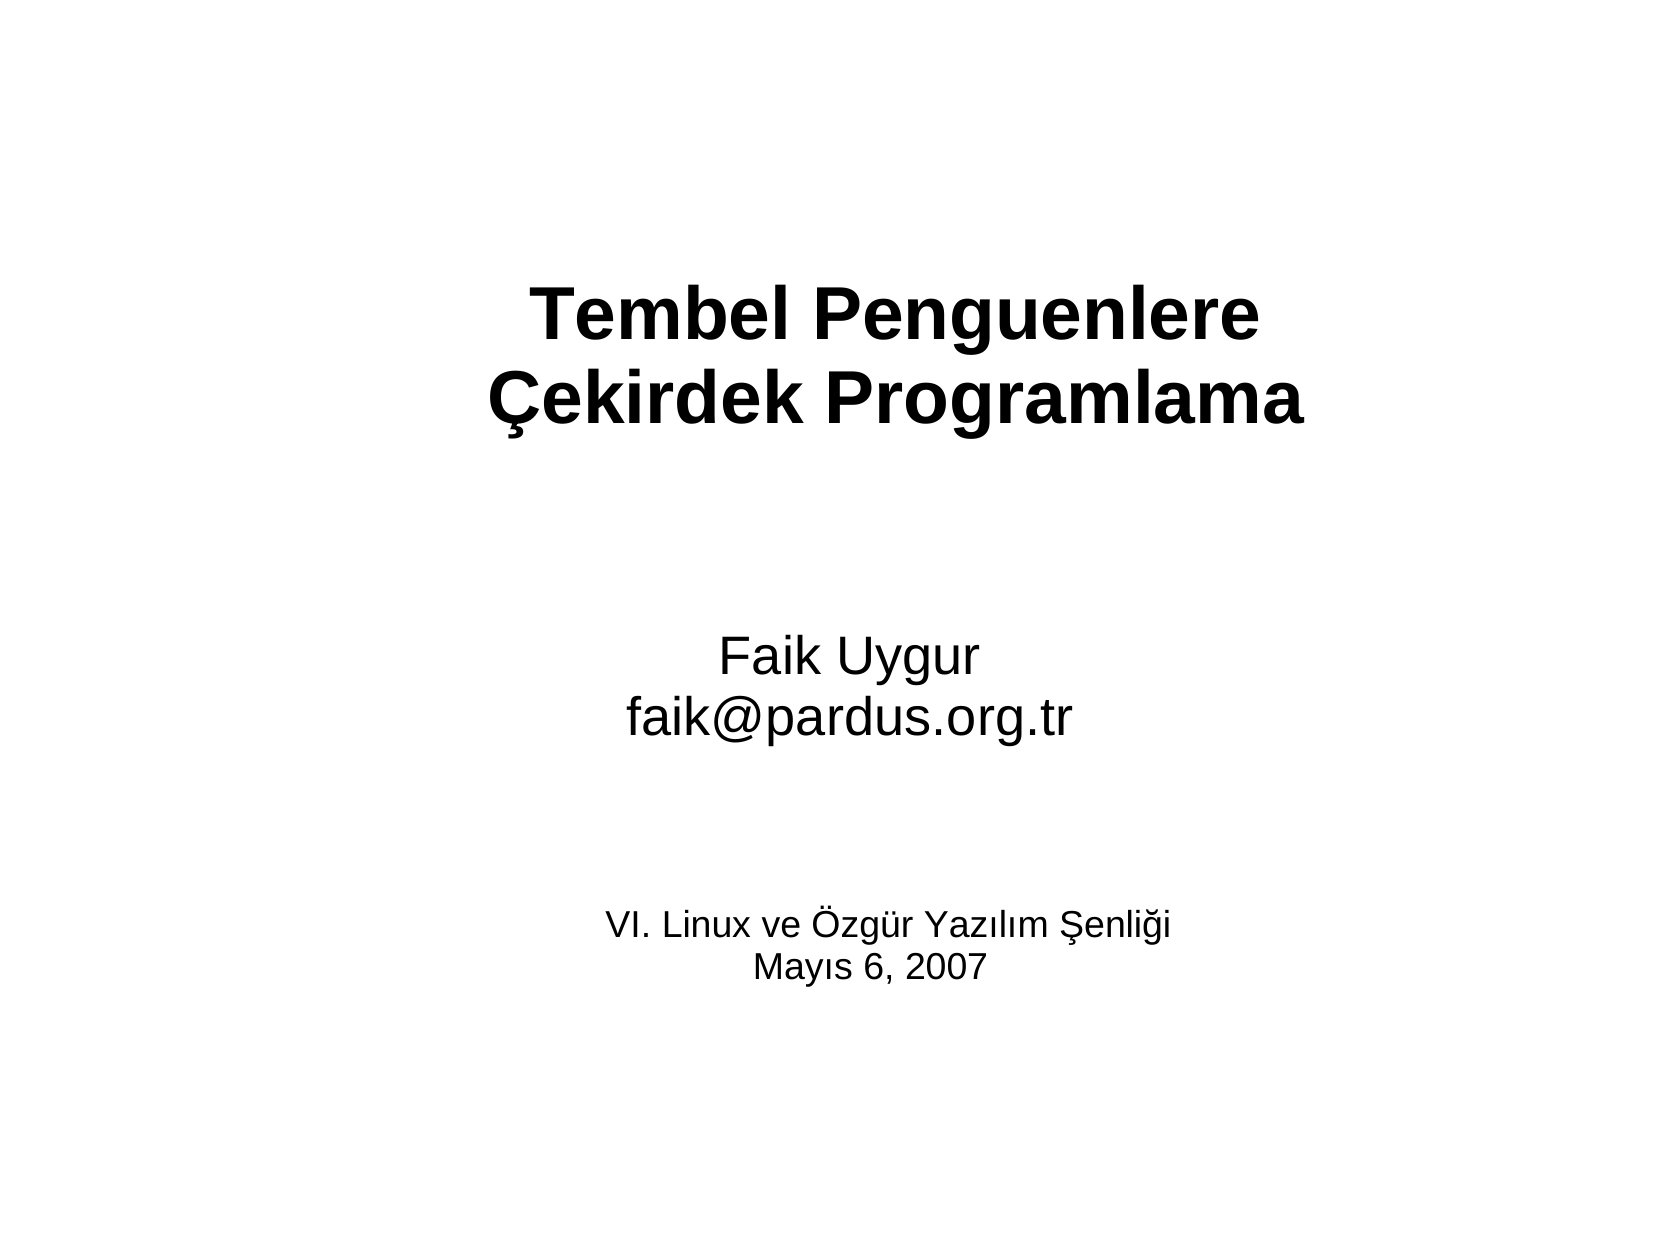

Tembel Penguenlere
Çekirdek Programlama
Faik Uygur
faik@pardus.org.tr
VI. Linux ve Özgür Yazılım Şenliği
		Mayıs 6, 2007